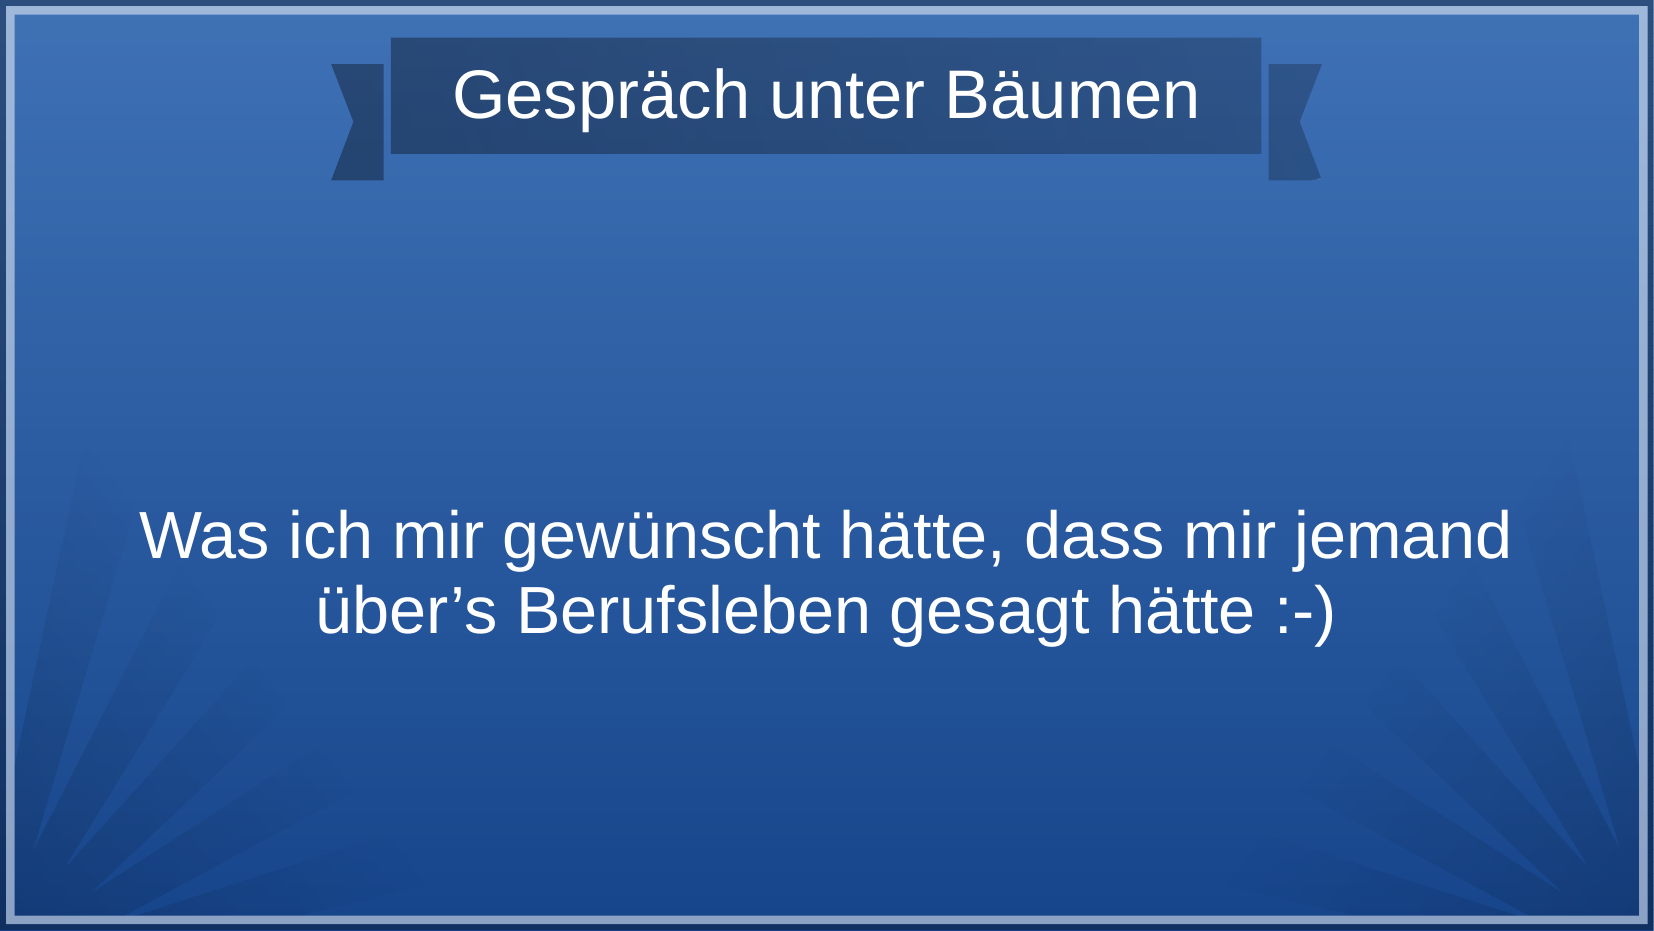

# Gespräch unter Bäumen
Was ich mir gewünscht hätte, dass mir jemand über’s Berufsleben gesagt hätte :-)